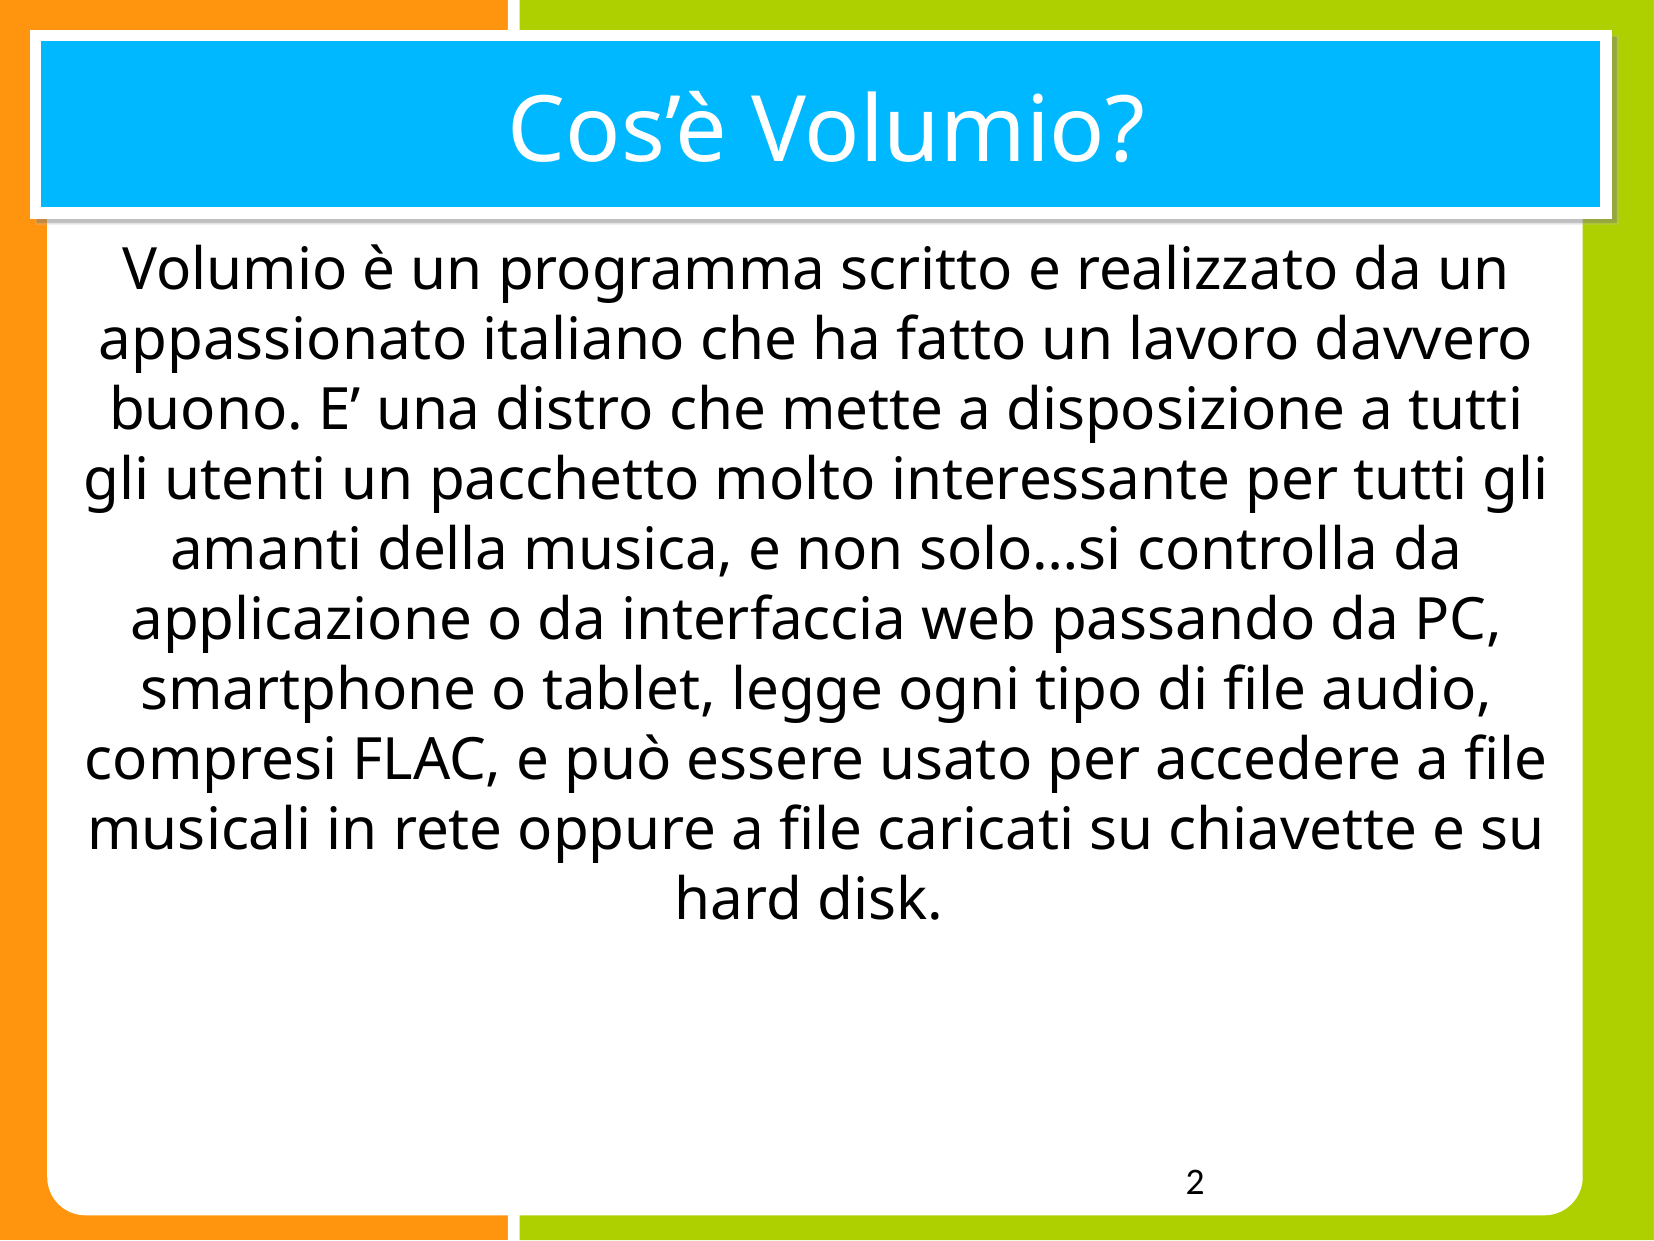

# Cos’è Volumio?
Volumio è un programma scritto e realizzato da un appassionato italiano che ha fatto un lavoro davvero buono. E’ una distro che mette a disposizione a tutti gli utenti un pacchetto molto interessante per tutti gli amanti della musica, e non solo…si controlla da applicazione o da interfaccia web passando da PC, smartphone o tablet, legge ogni tipo di file audio, compresi FLAC, e può essere usato per accedere a file musicali in rete oppure a file caricati su chiavette e su hard disk.